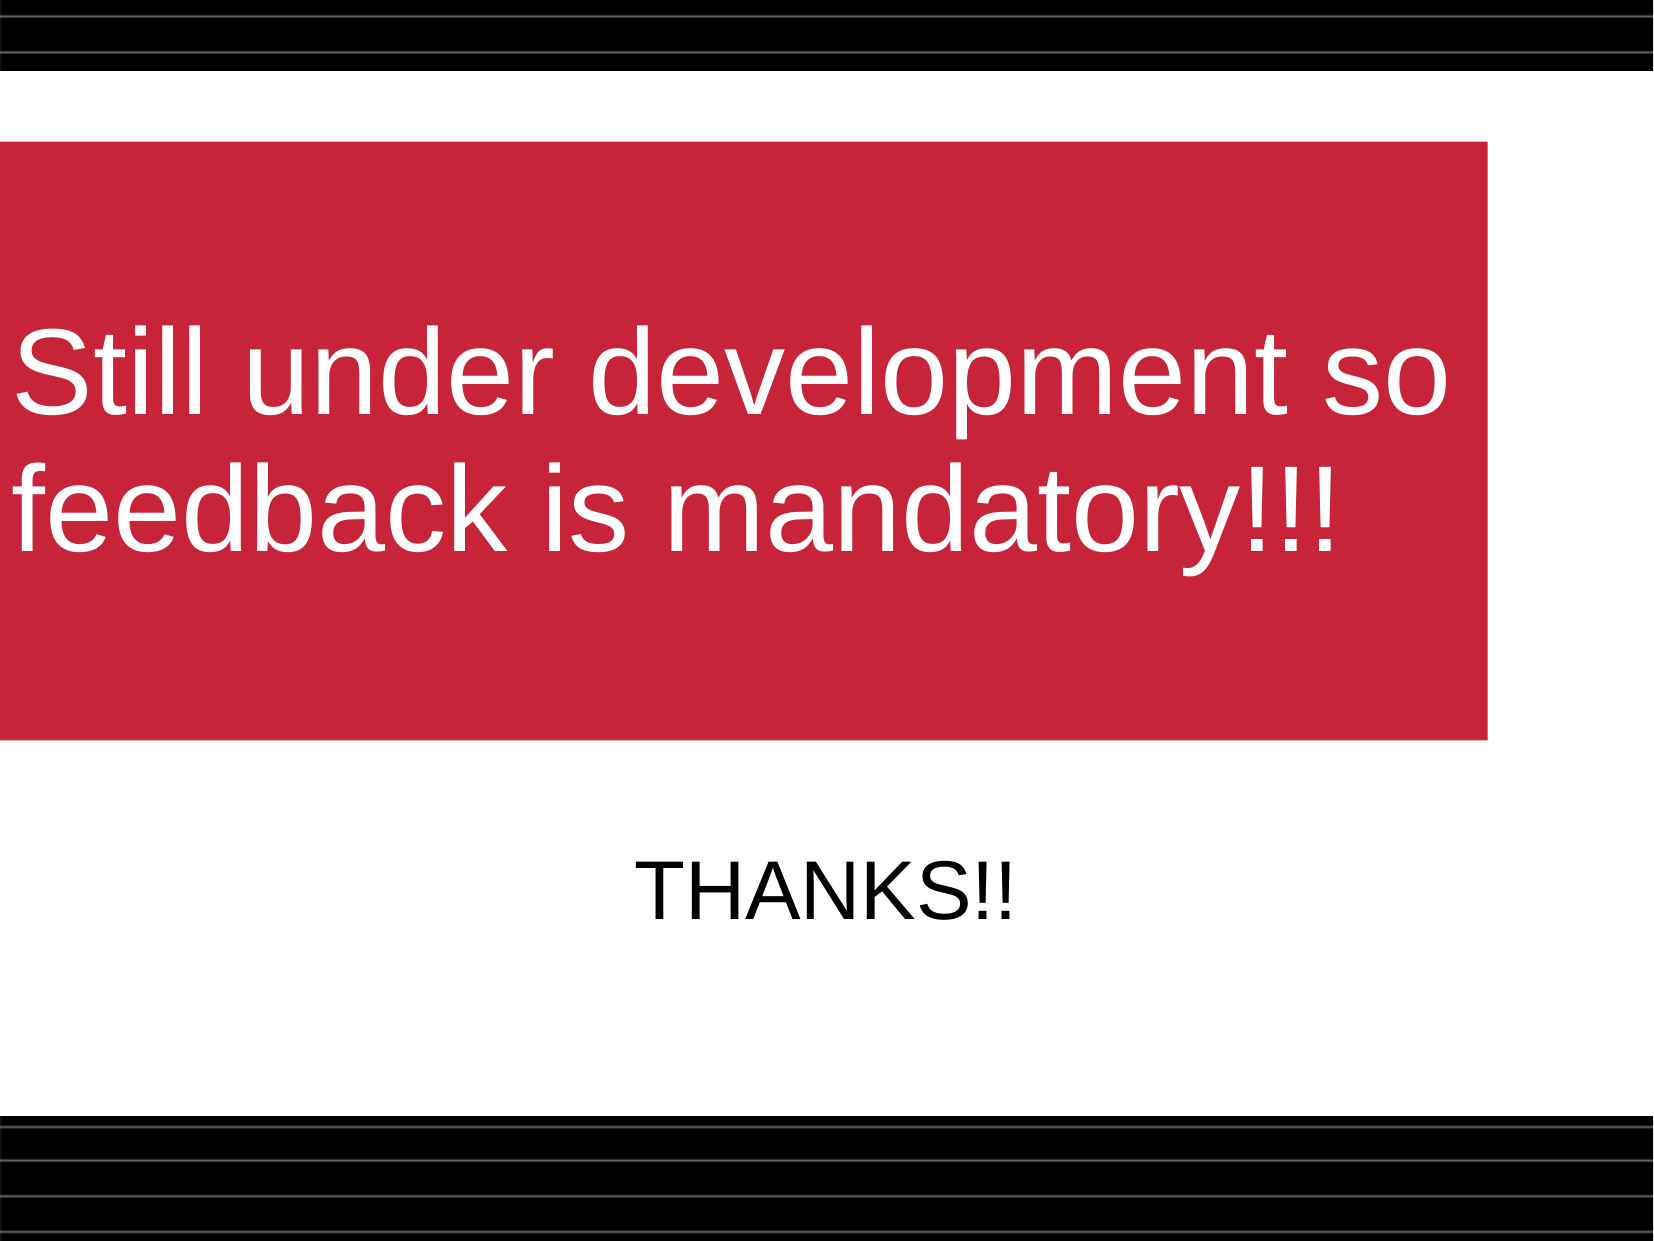

# Still under development so feedback is mandatory!!!
THANKS!!